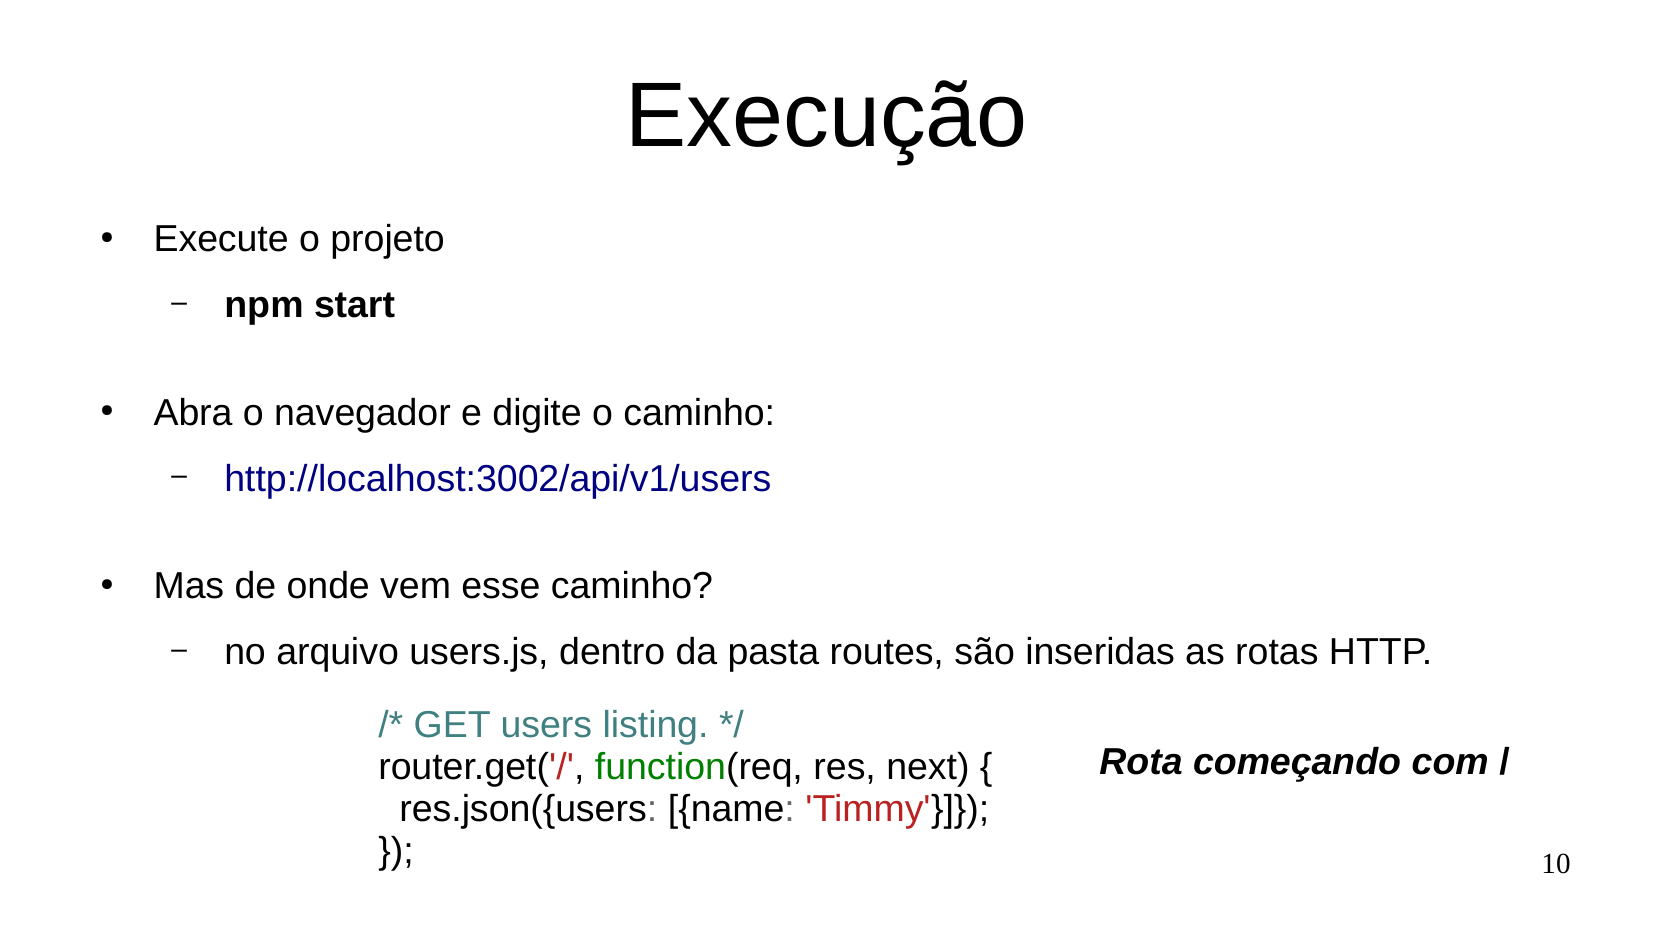

# Execução
Execute o projeto
npm start
Abra o navegador e digite o caminho:
http://localhost:3002/api/v1/users
Mas de onde vem esse caminho?
no arquivo users.js, dentro da pasta routes, são inseridas as rotas HTTP.
/* GET users listing. */
router.get('/', function(req, res, next) {
 res.json({users: [{name: 'Timmy'}]});
});
Rota começando com /
10